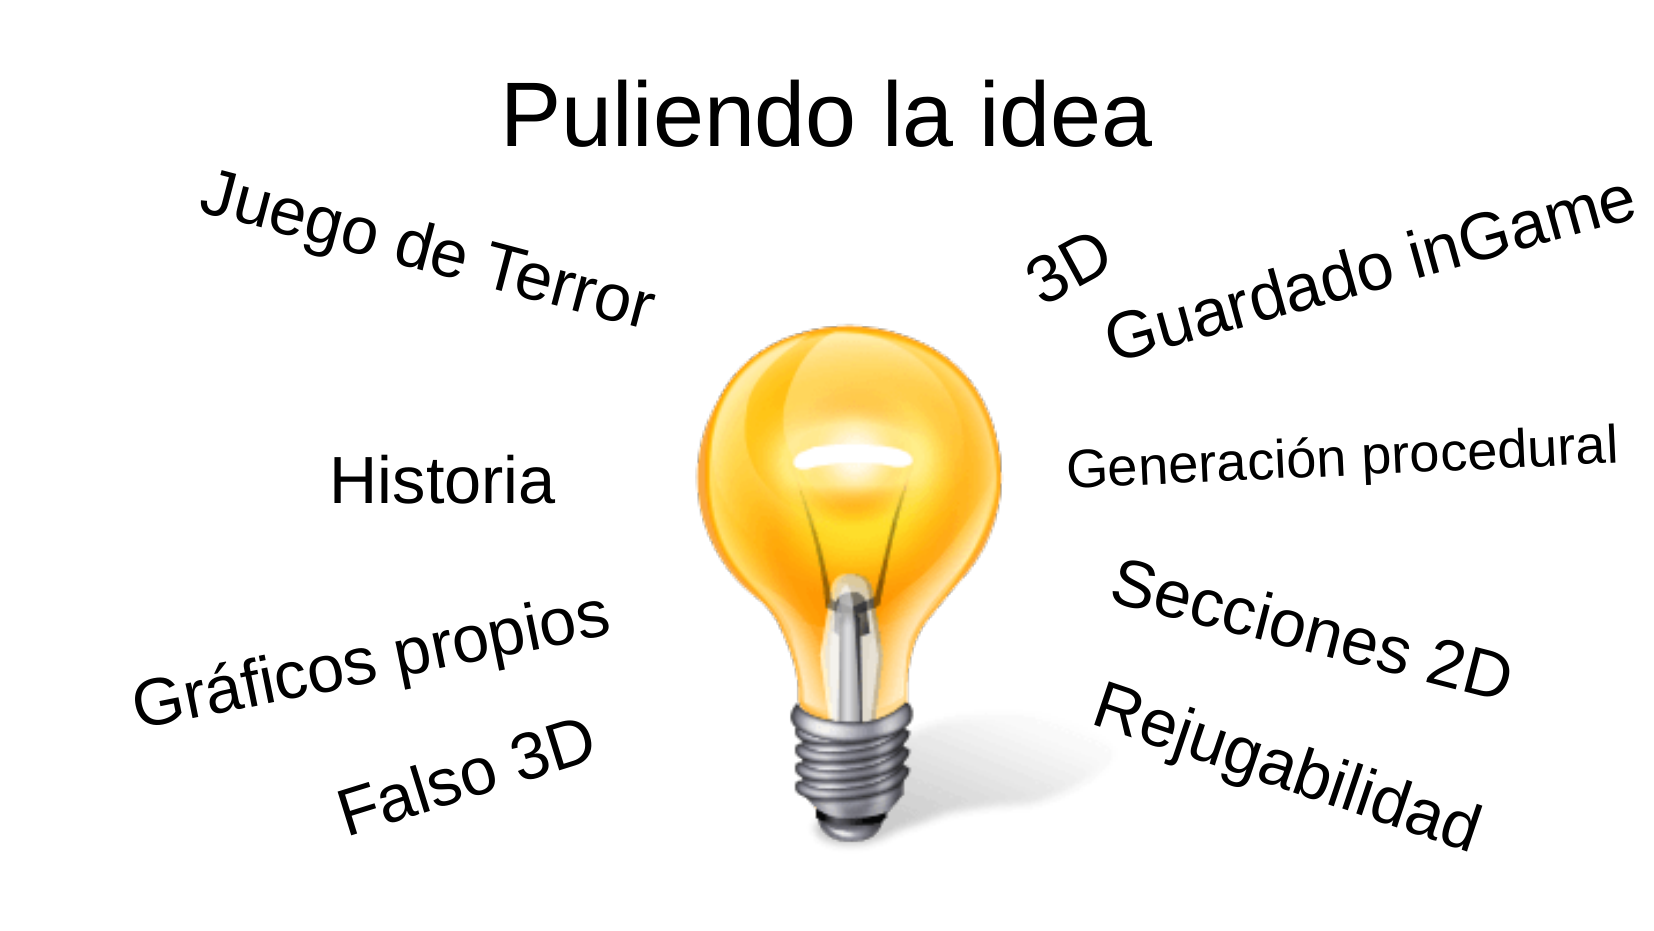

# Puliendo la idea
Juego de Terror
3D
Guardado inGame
Generación procedural
Historia
Secciones 2D
Gráficos propios
Rejugabilidad
Falso 3D